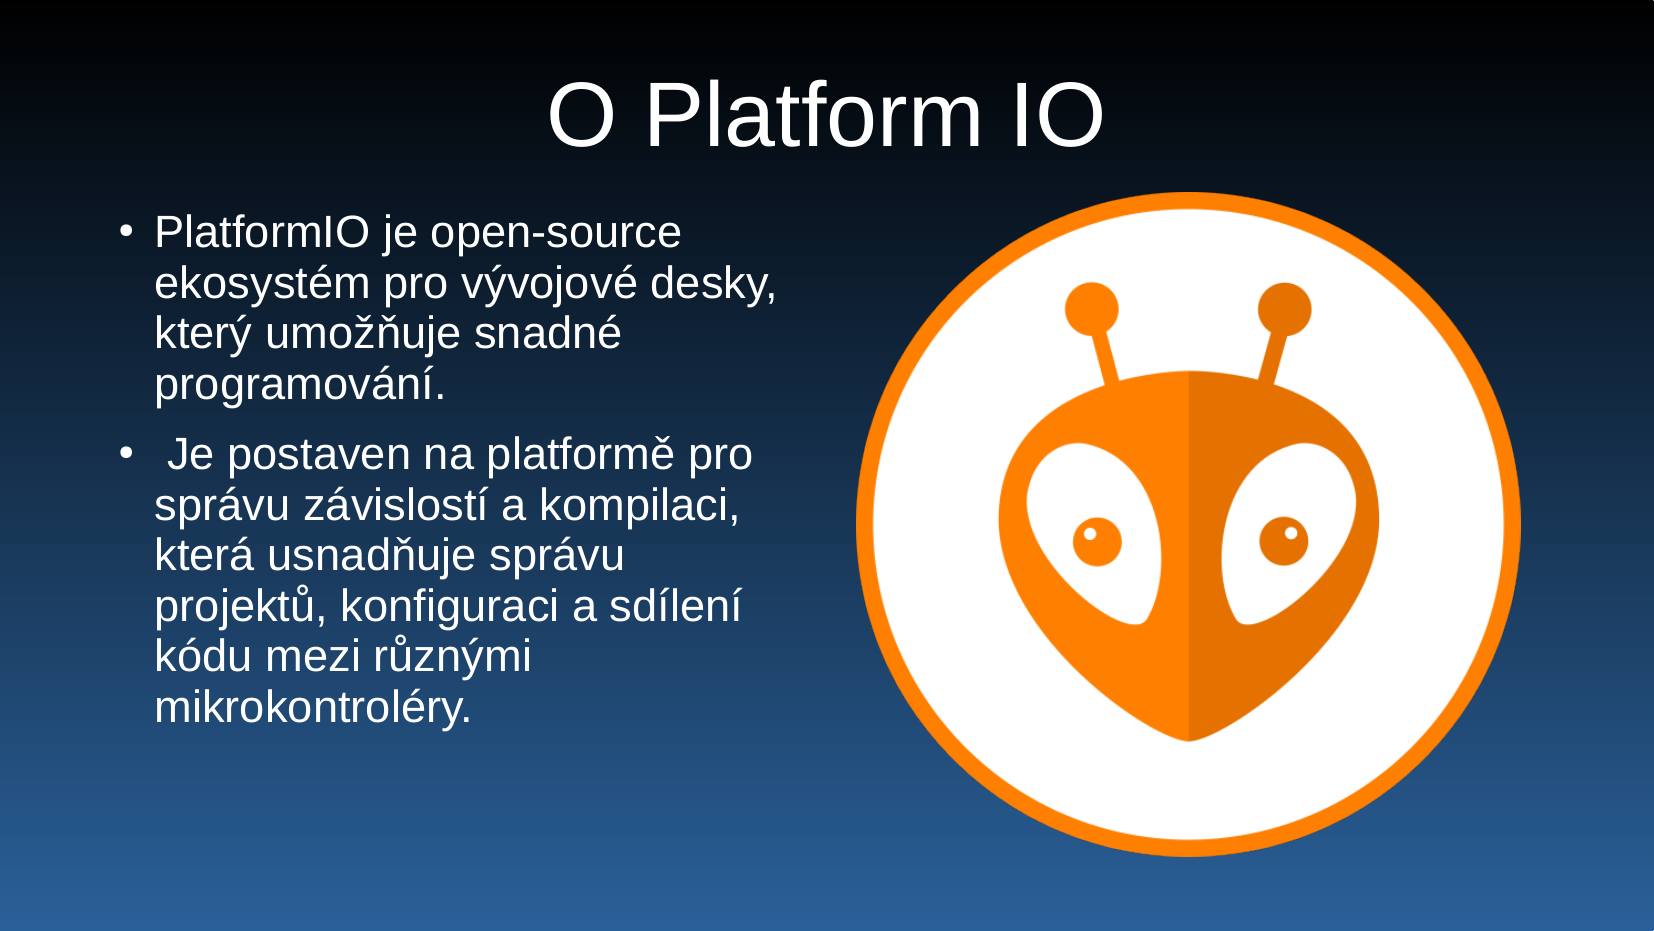

# O Platform IO
PlatformIO je open-source ekosystém pro vývojové desky, který umožňuje snadné programování.
 Je postaven na platformě pro správu závislostí a kompilaci, která usnadňuje správu projektů, konfiguraci a sdílení kódu mezi různými mikrokontroléry.